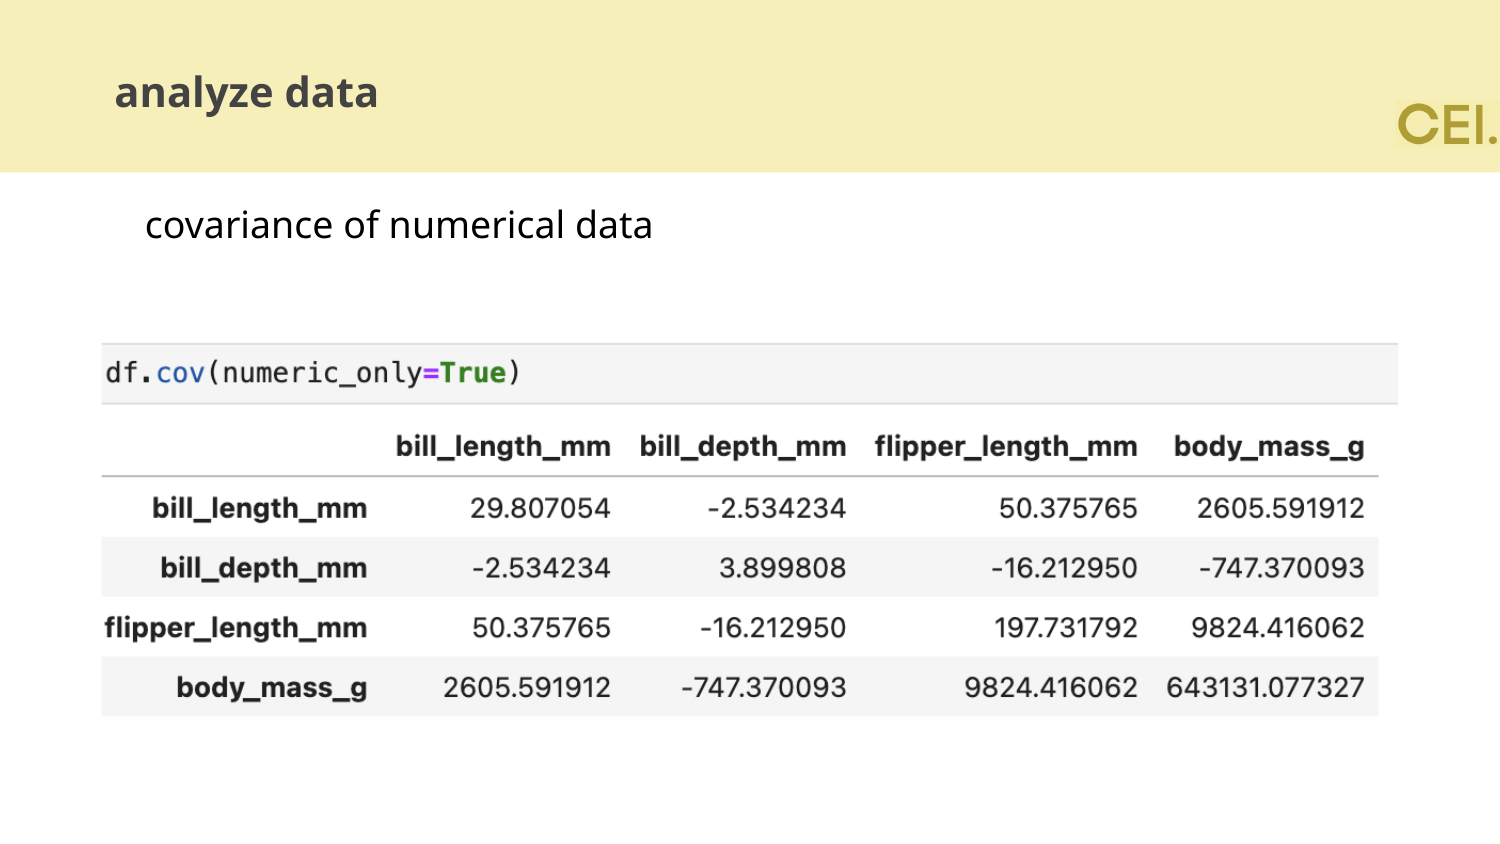

analyze data
python if else statements
covariance of numerical data